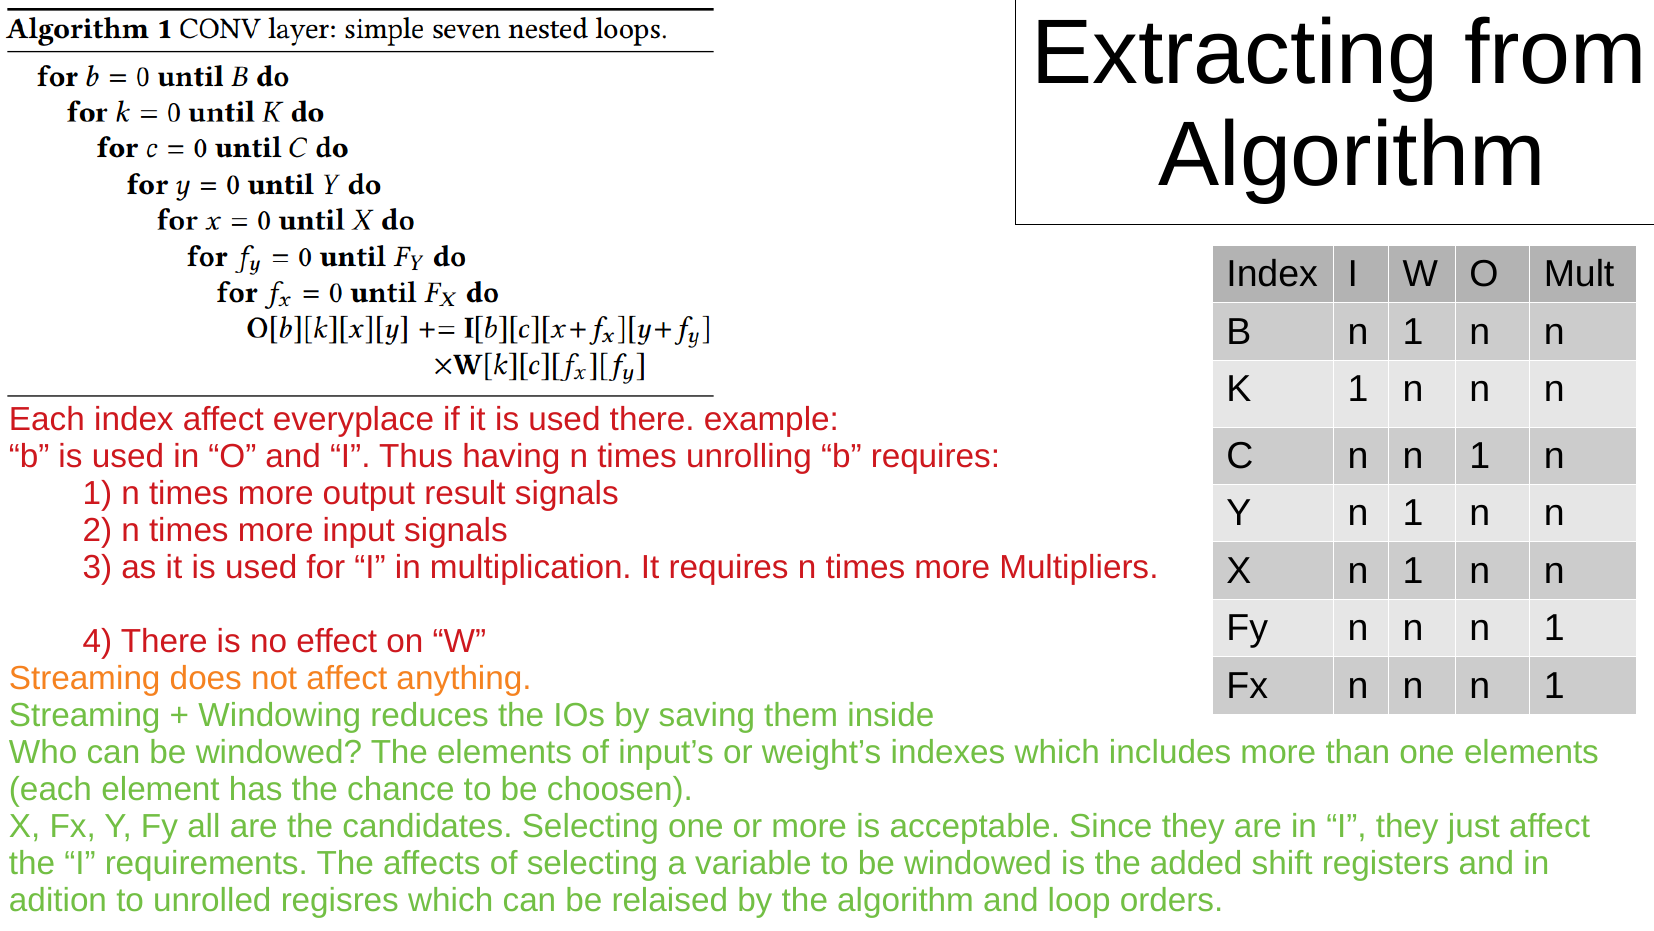

Extracting from
Algorithm
#
| Index | I | W | O | Mult |
| --- | --- | --- | --- | --- |
| B | n | 1 | n | n |
| K | 1 | n | n | n |
| C | n | n | 1 | n |
| Y | n | 1 | n | n |
| X | n | 1 | n | n |
| Fy | n | n | n | 1 |
| Fx | n | n | n | 1 |
Each index affect everyplace if it is used there. example:
“b” is used in “O” and “I”. Thus having n times unrolling “b” requires:
	1) n times more output result signals
	2) n times more input signals
	3) as it is used for “I” in multiplication. It requires n times more Multipliers.
	4) There is no effect on “W”
Streaming does not affect anything.
Streaming + Windowing reduces the IOs by saving them inside
Who can be windowed? The elements of input’s or weight’s indexes which includes more than one elements (each element has the chance to be choosen).
X, Fx, Y, Fy all are the candidates. Selecting one or more is acceptable. Since they are in “I”, they just affect the “I” requirements. The affects of selecting a variable to be windowed is the added shift registers and in adition to unrolled regisres which can be relaised by the algorithm and loop orders.